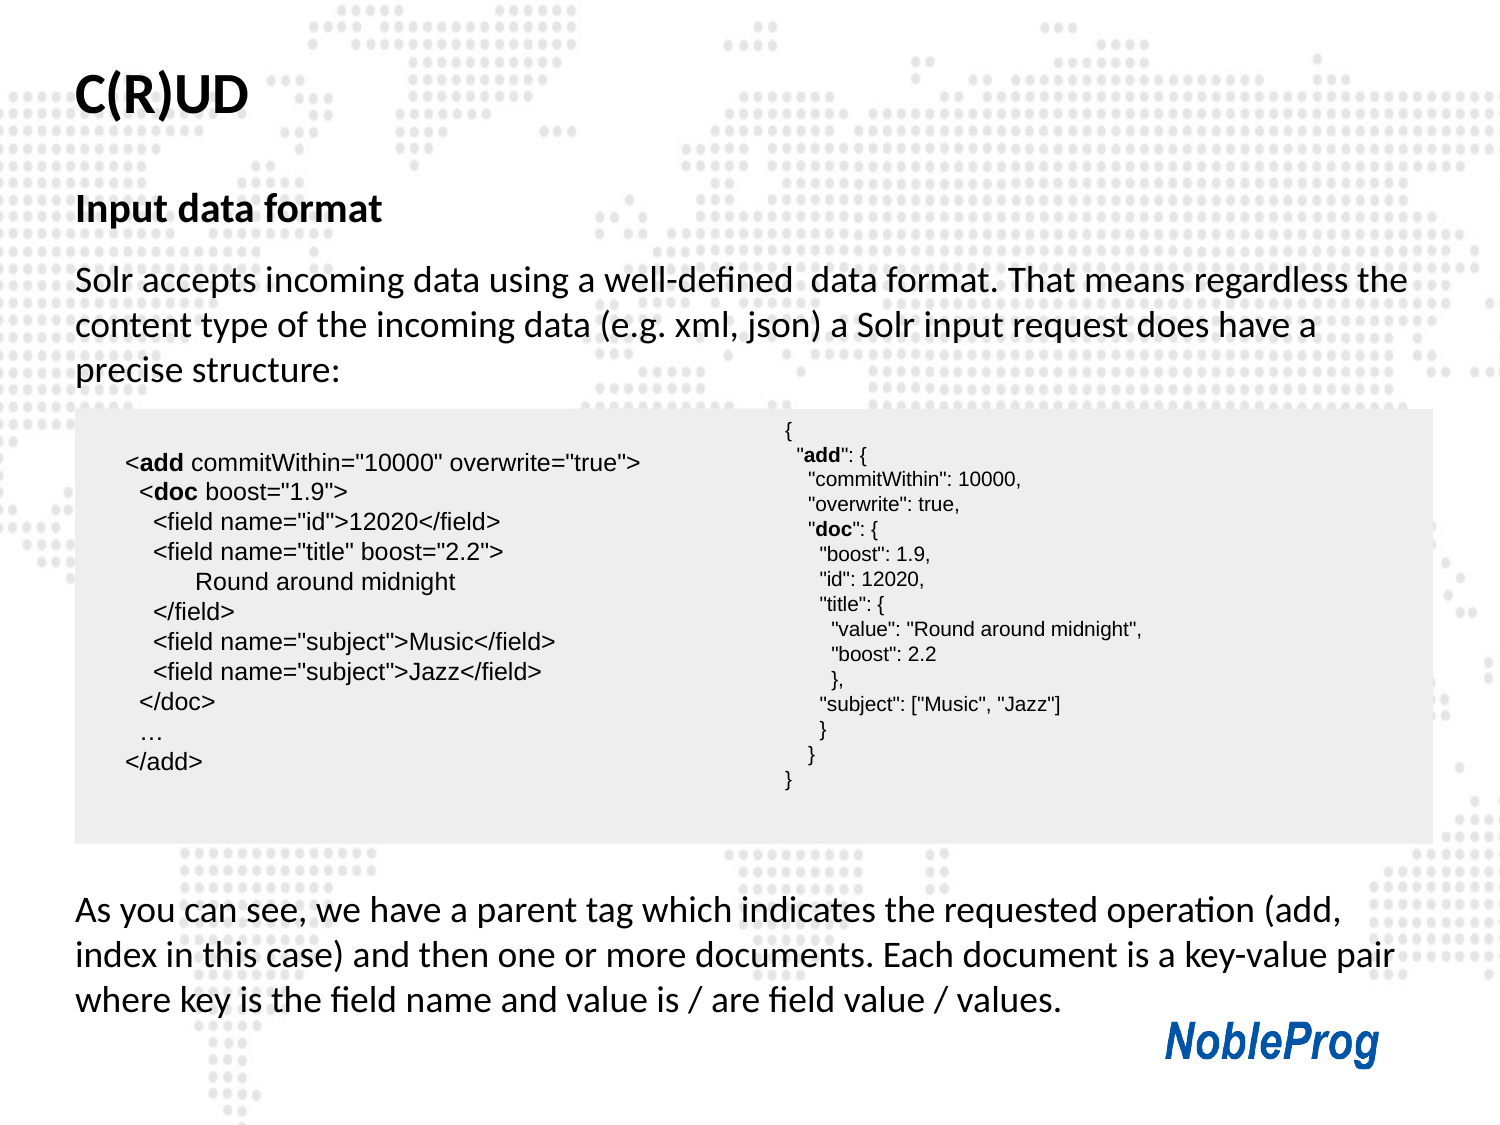

C(R)UD
Input data format
Solr accepts incoming data using a well-defined data format. That means regardless the content type of the incoming data (e.g. xml, json) a Solr input request does have a precise structure:
As you can see, we have a parent tag which indicates the requested operation (add, index in this case) and then one or more documents. Each document is a key-value pair where key is the field name and value is / are field value / values.
<add commitWithin="10000" overwrite="true">
 <doc boost="1.9">
 <field name="id">12020</field>
 <field name="title" boost="2.2">
 Round around midnight
 </field>
 <field name="subject">Music</field>
 <field name="subject">Jazz</field>
 </doc>
 …
</add>
{
 "add": {
 "commitWithin": 10000,
 "overwrite": true,
 "doc": {
 "boost": 1.9,
 "id": 12020,
 "title": {
 "value": "Round around midnight",
 "boost": 2.2
 },
 "subject": ["Music", "Jazz"]
 }
 }
}